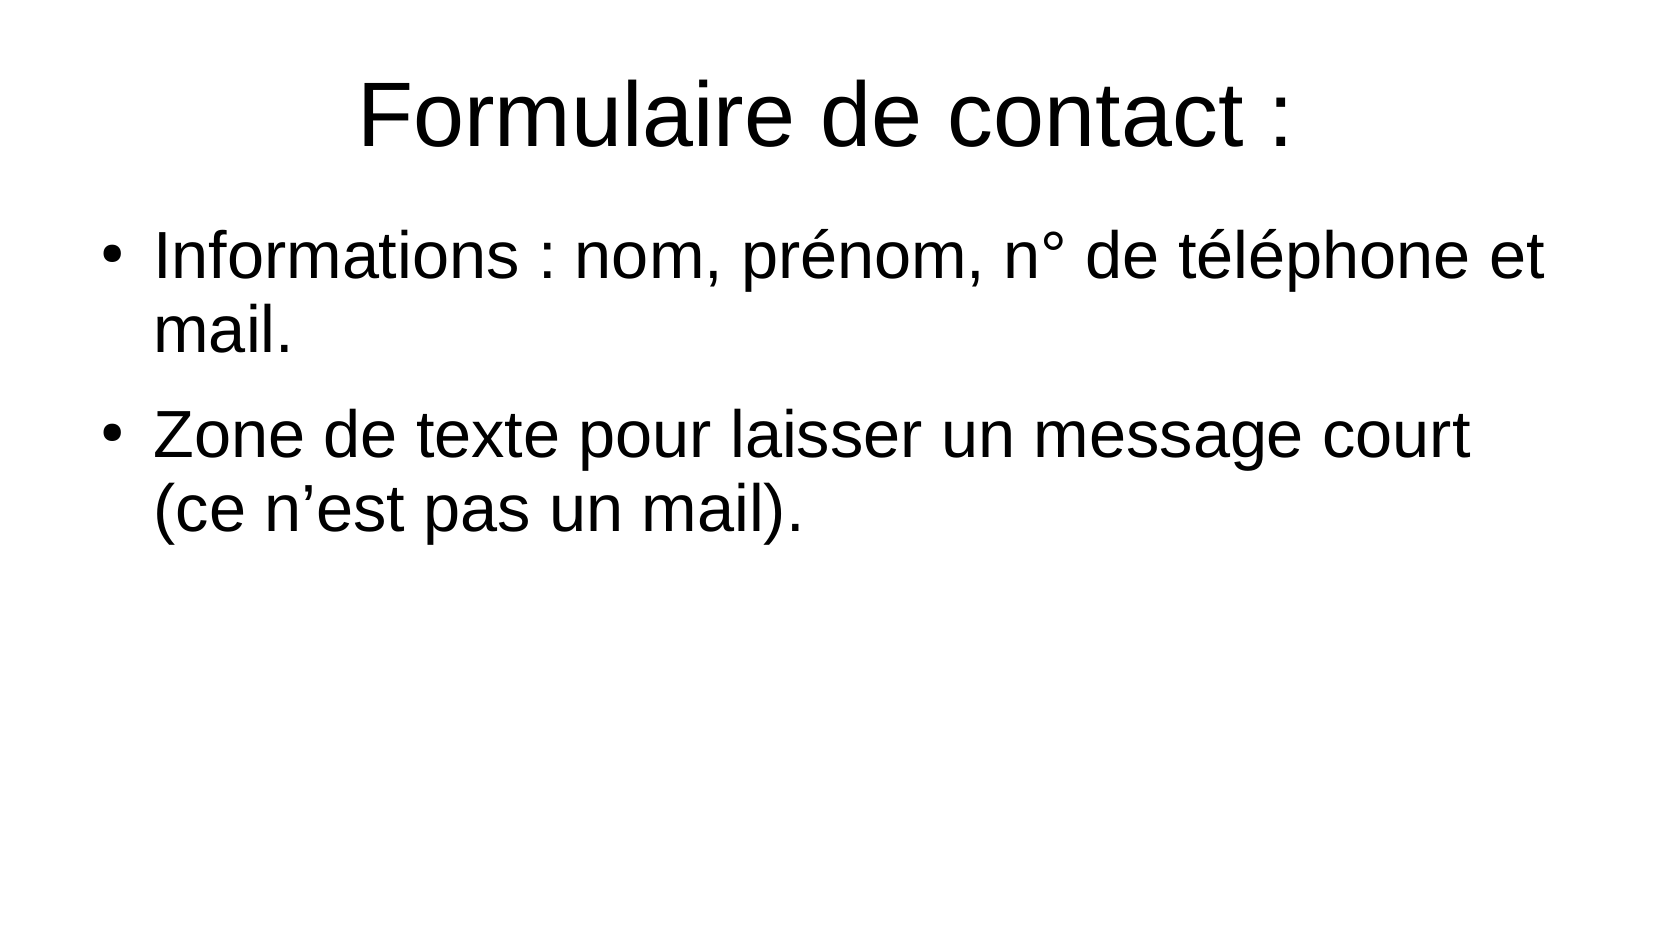

# Formulaire de contact :
Informations : nom, prénom, n° de téléphone et mail.
Zone de texte pour laisser un message court (ce n’est pas un mail).